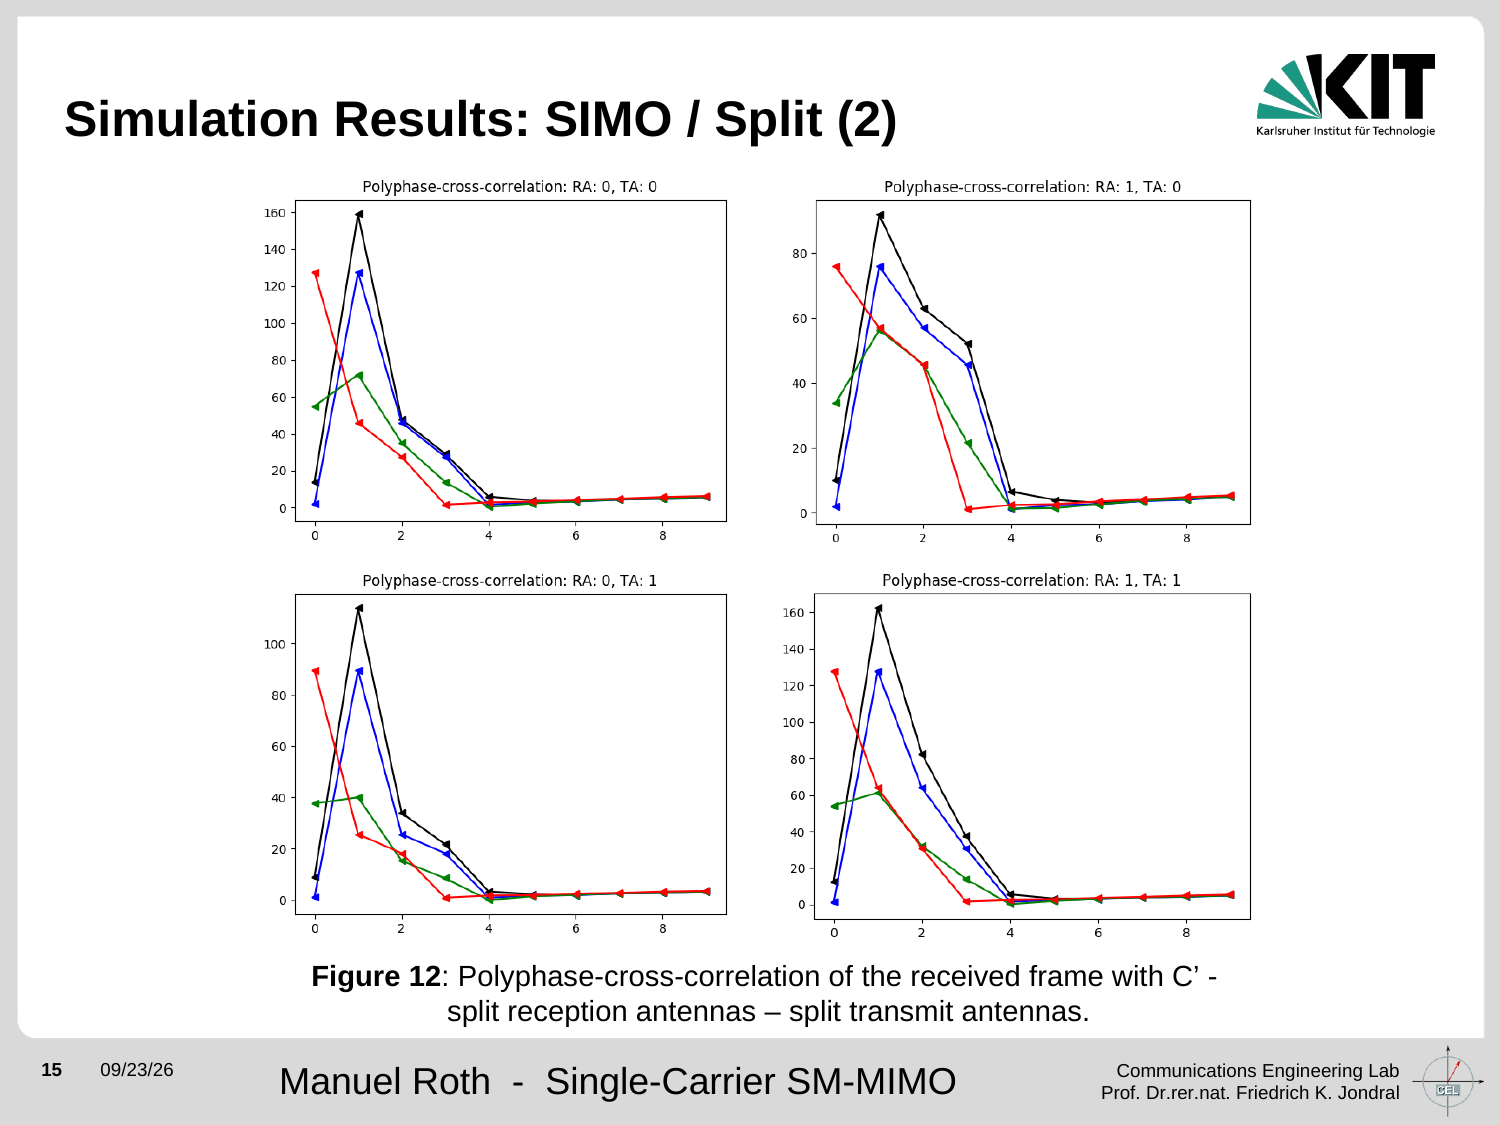

# Simulation Results: SIMO / Split (2)
Figure 12: Polyphase-cross-correlation of the received frame with C’ -
split reception antennas – split transmit antennas.
Manuel Roth - Single-Carrier SM-MIMO